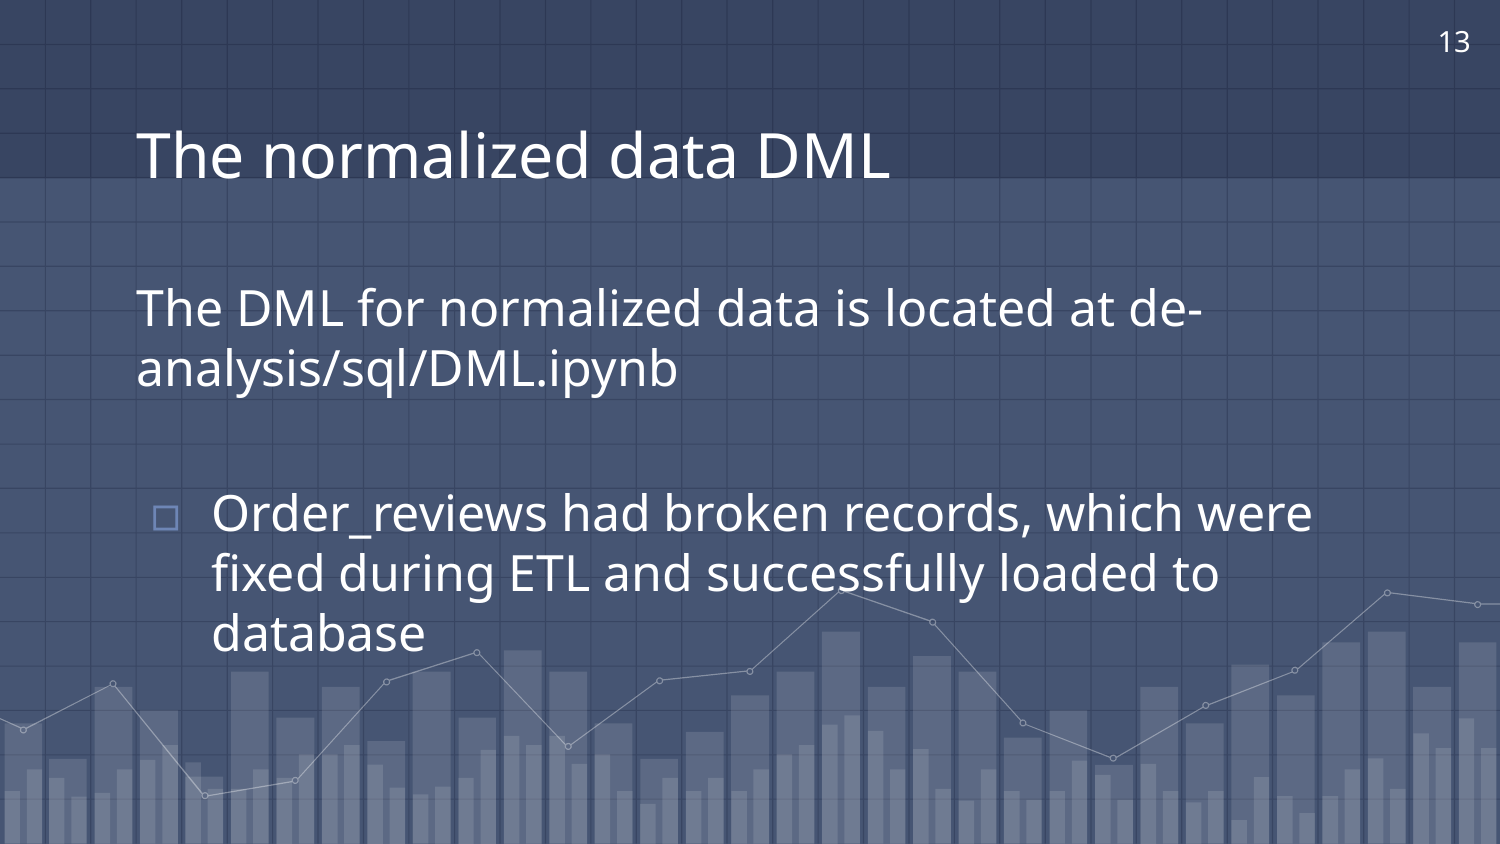

# The normalized data DML
The DML for normalized data is located at de-analysis/sql/DML.ipynb
Order_reviews had broken records, which were fixed during ETL and successfully loaded to database